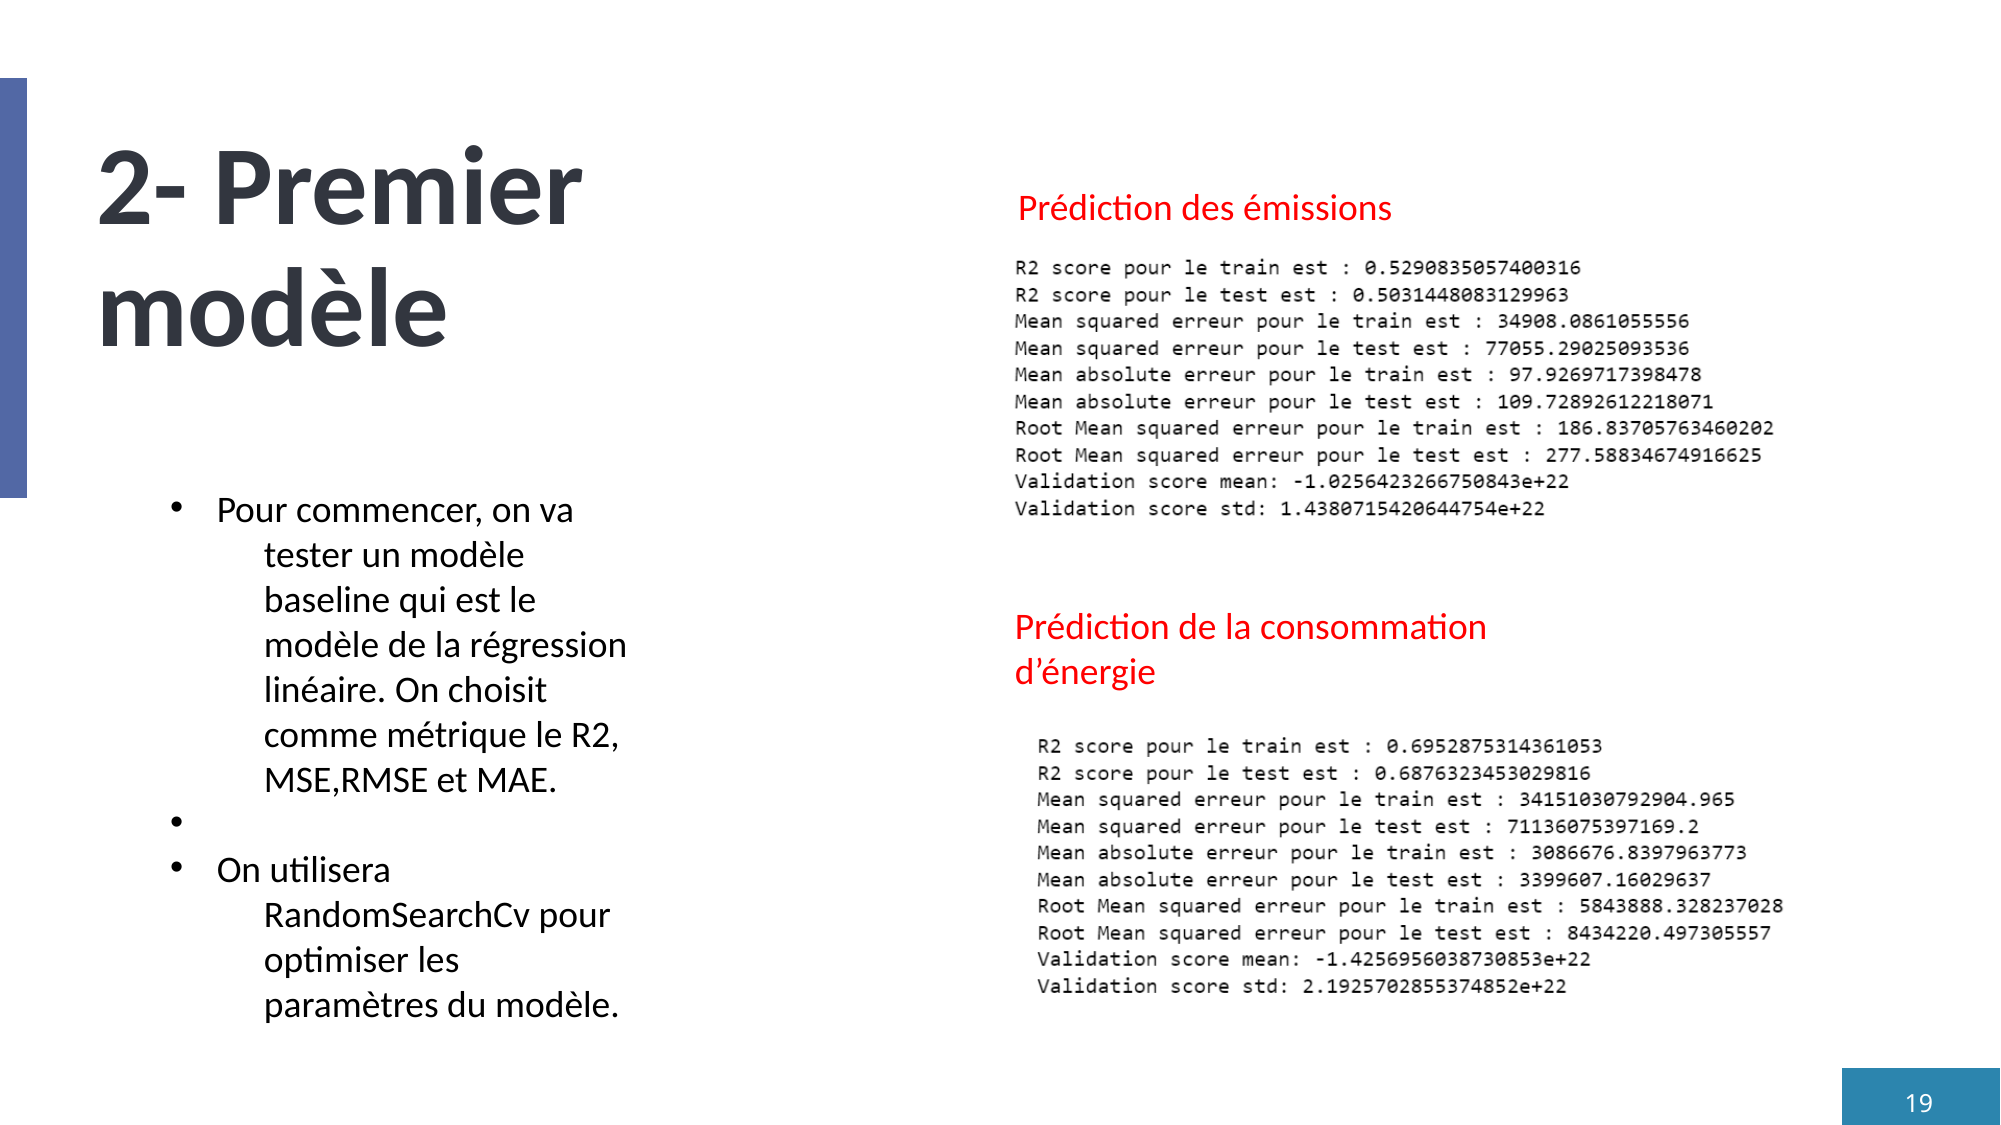

# 2- Premier modèle
Prédiction des émissions
Pour commencer, on va tester un modèle baseline qui est le modèle de la régression linéaire. On choisit comme métrique le R2, MSE,RMSE et MAE.
On utilisera RandomSearchCv pour optimiser les paramètres du modèle.
Prédiction de la consommation d’énergie